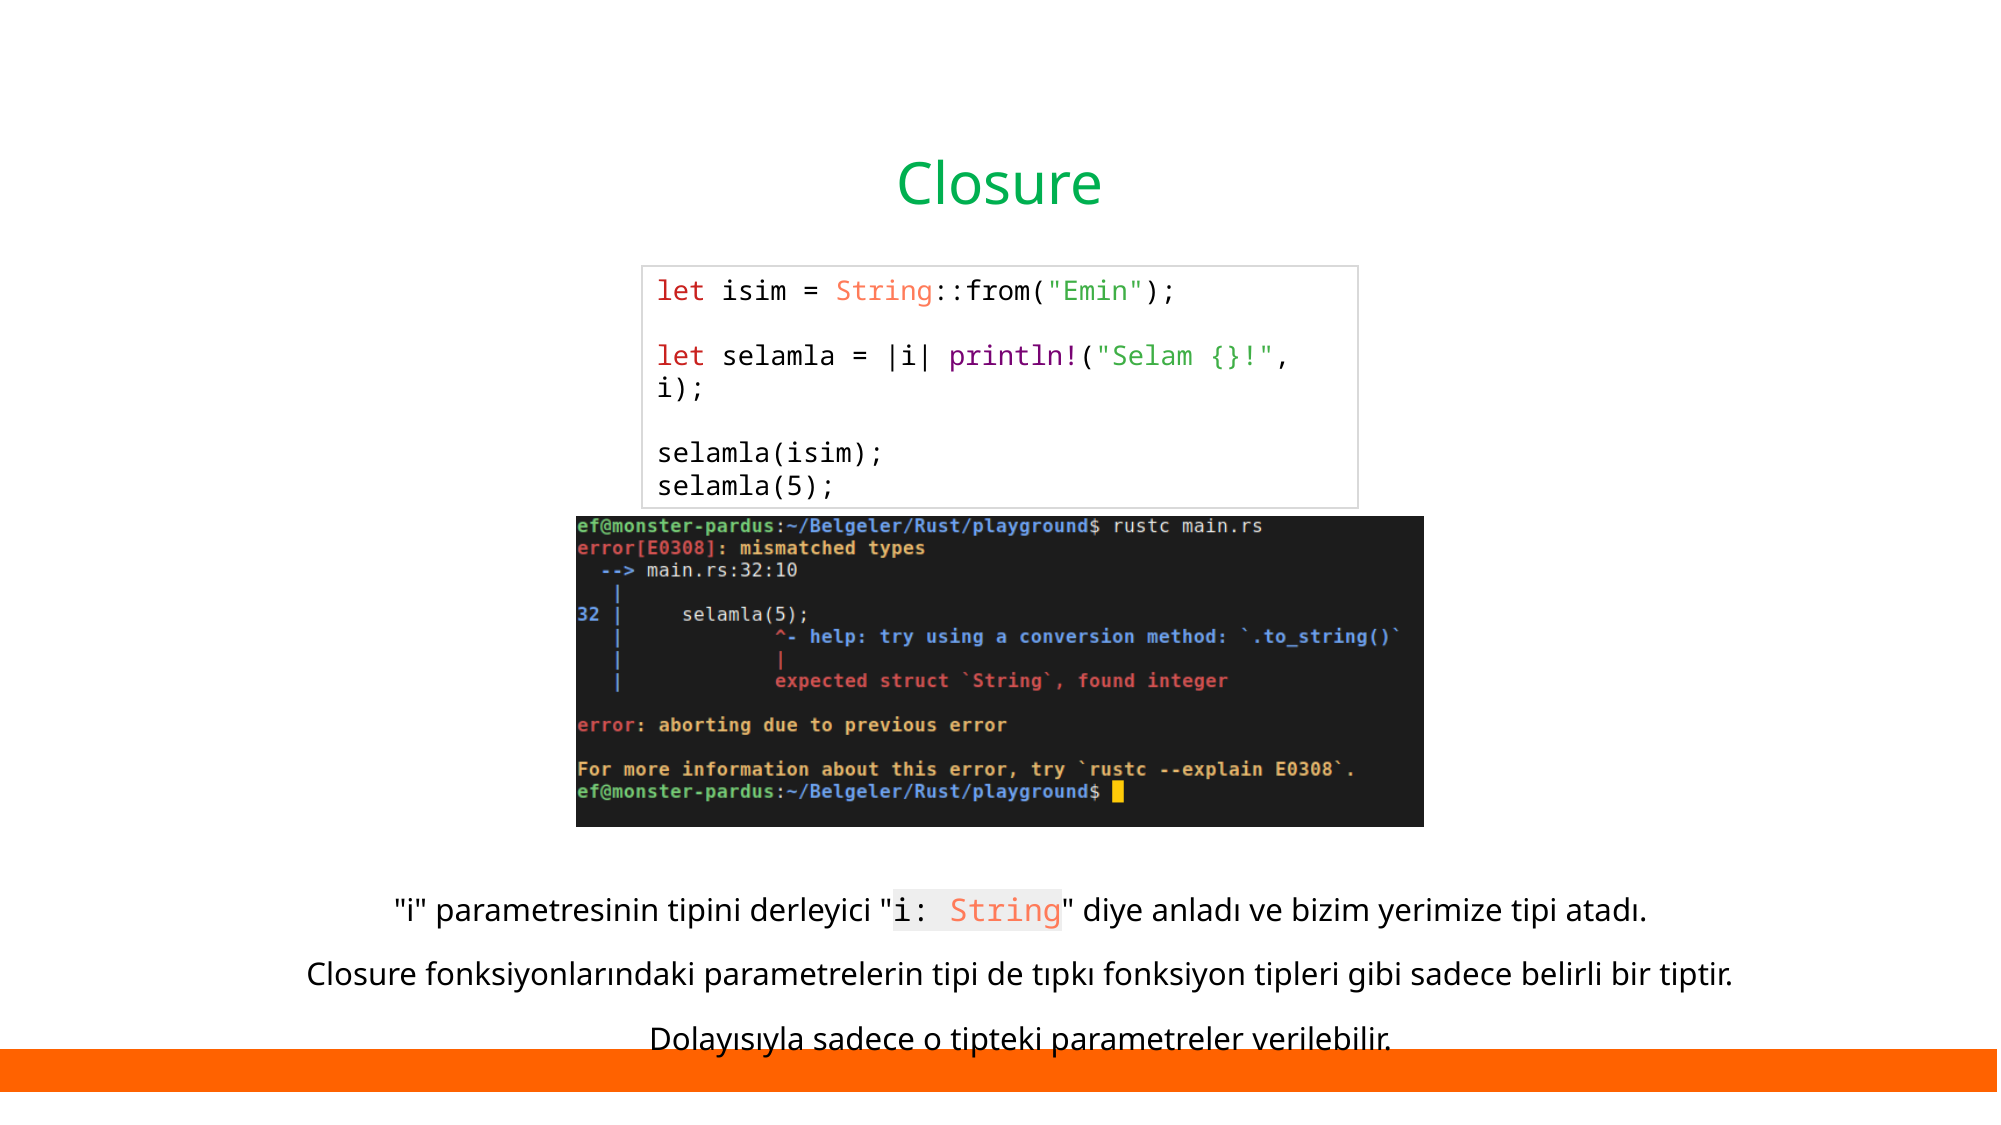

# Closure
let isim = String::from("Emin");
let selamla = |i| println!("Selam {}!", i);
selamla(isim);
selamla(5);
"i" parametresinin tipini derleyici "i: String" diye anladı ve bizim yerimize tipi atadı.
Closure fonksiyonlarındaki parametrelerin tipi de tıpkı fonksiyon tipleri gibi sadece belirli bir tiptir.
Dolayısıyla sadece o tipteki parametreler verilebilir.